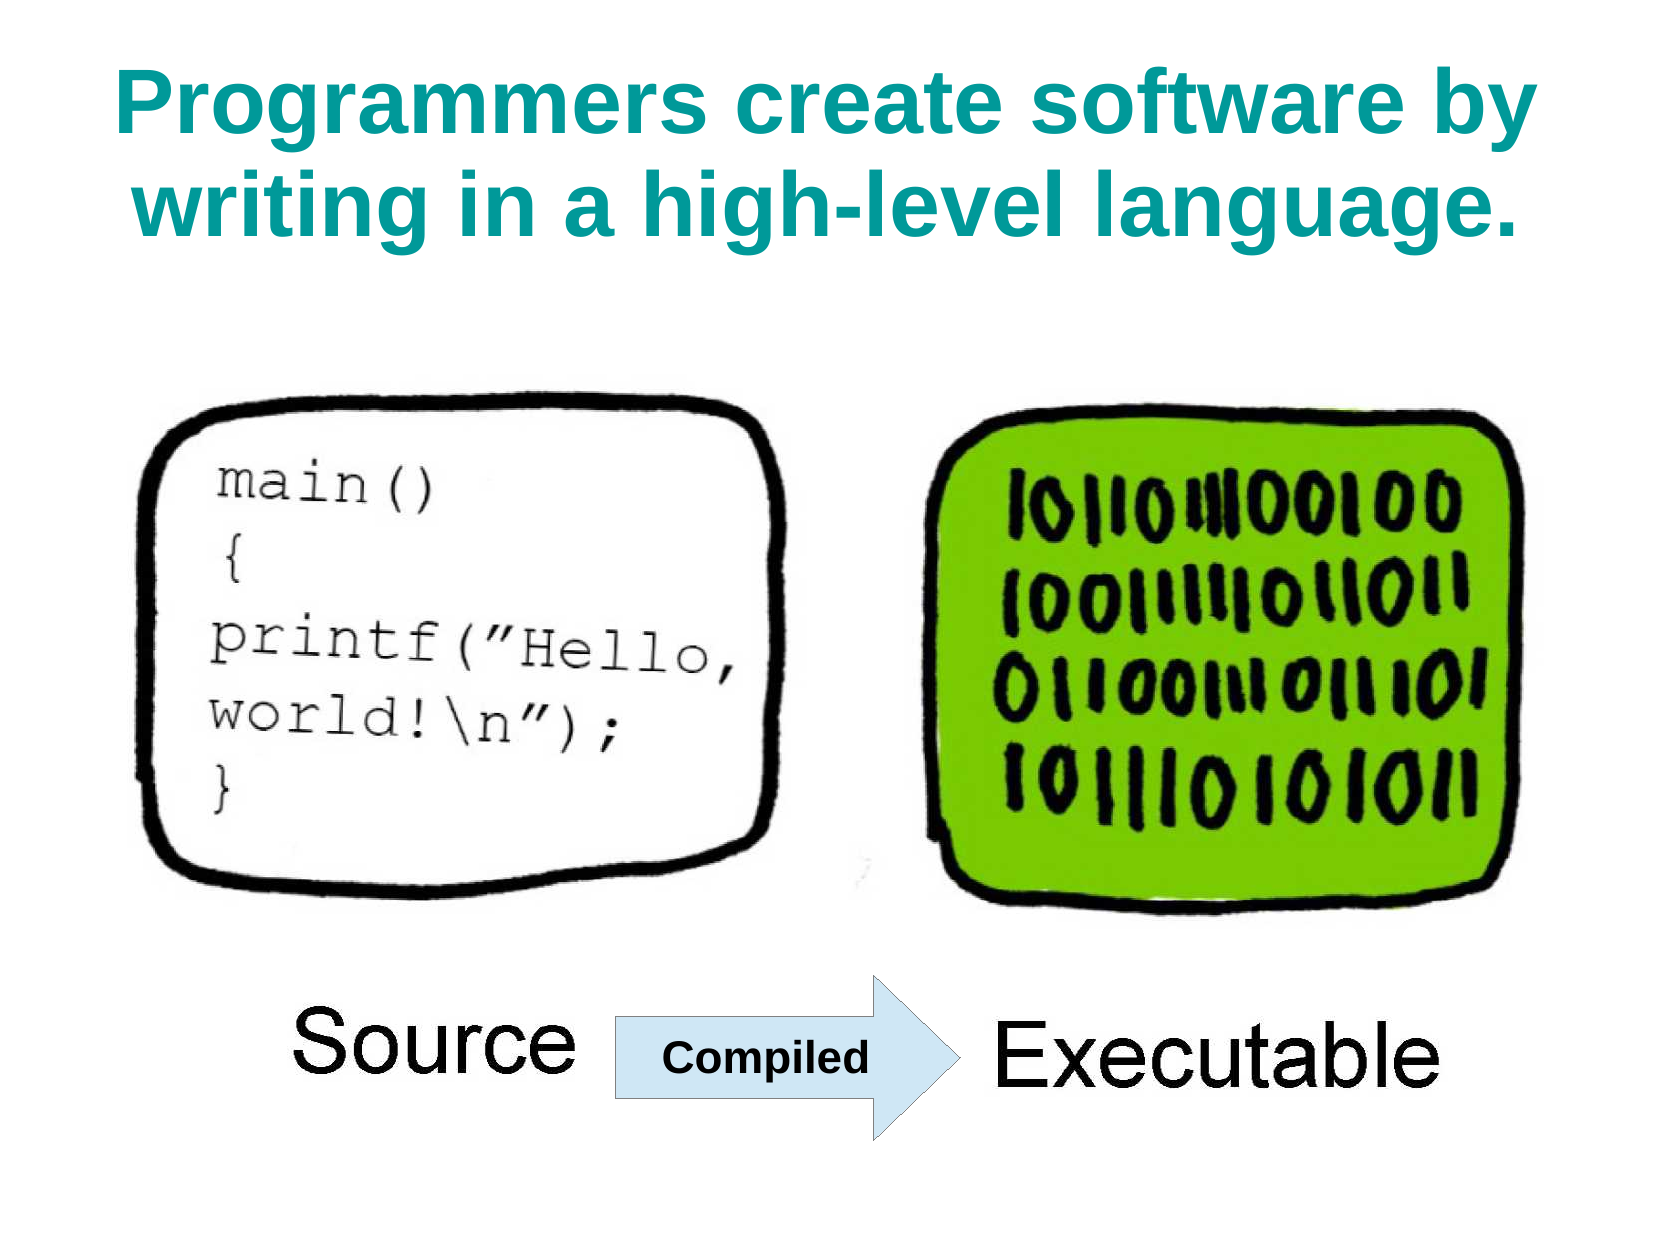

# Programmers create software by writing in a high-level language.
Compiled